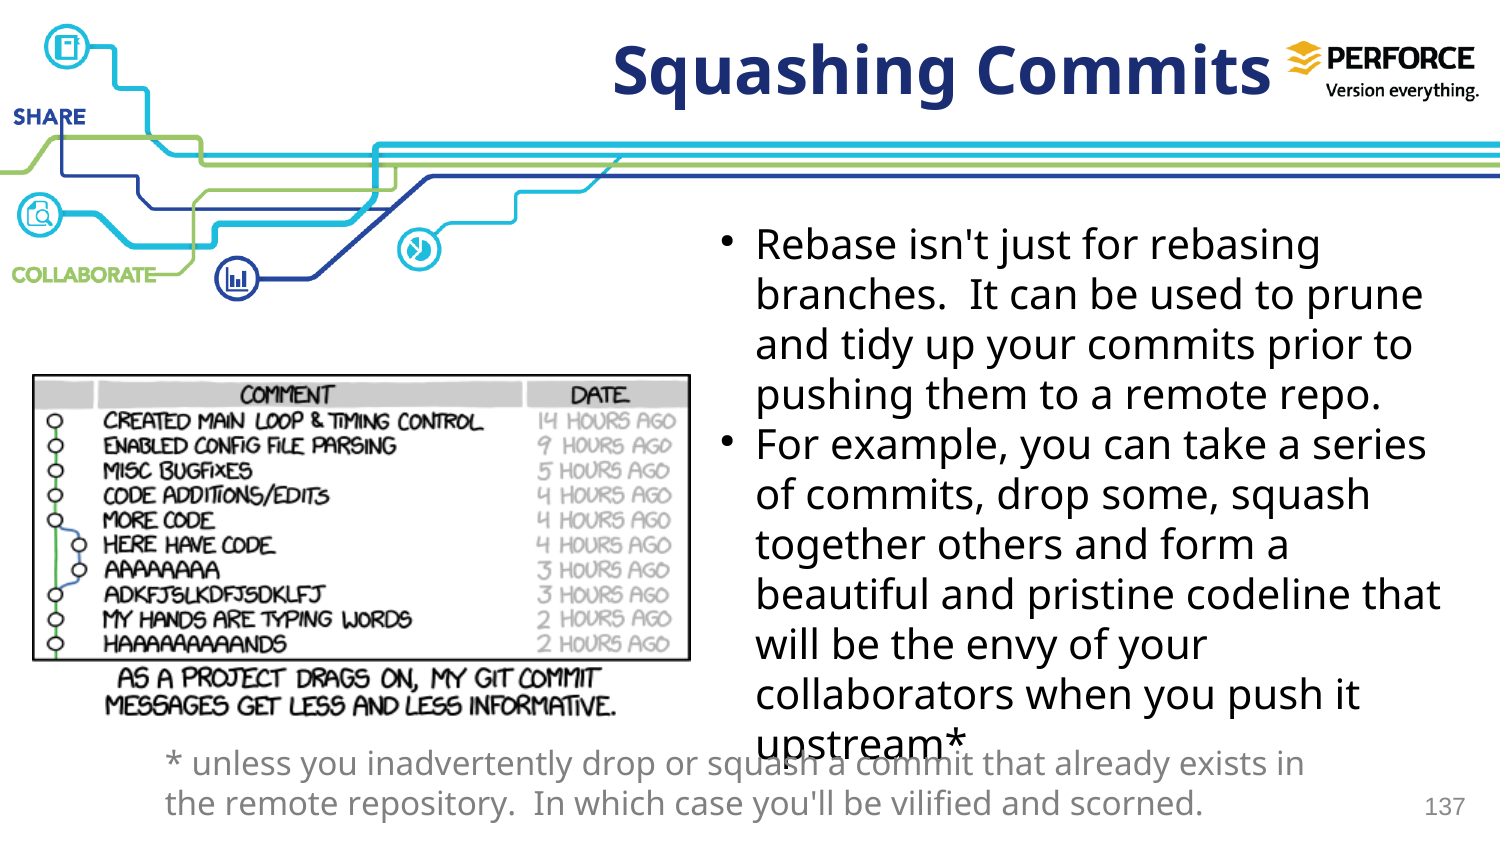

# Squashing Commits
Rebase isn't just for rebasing branches. It can be used to prune and tidy up your commits prior to pushing them to a remote repo.
For example, you can take a series of commits, drop some, squash together others and form a beautiful and pristine codeline that will be the envy of your collaborators when you push it upstream*
* unless you inadvertently drop or squash a commit that already exists in
the remote repository. In which case you'll be vilified and scorned.